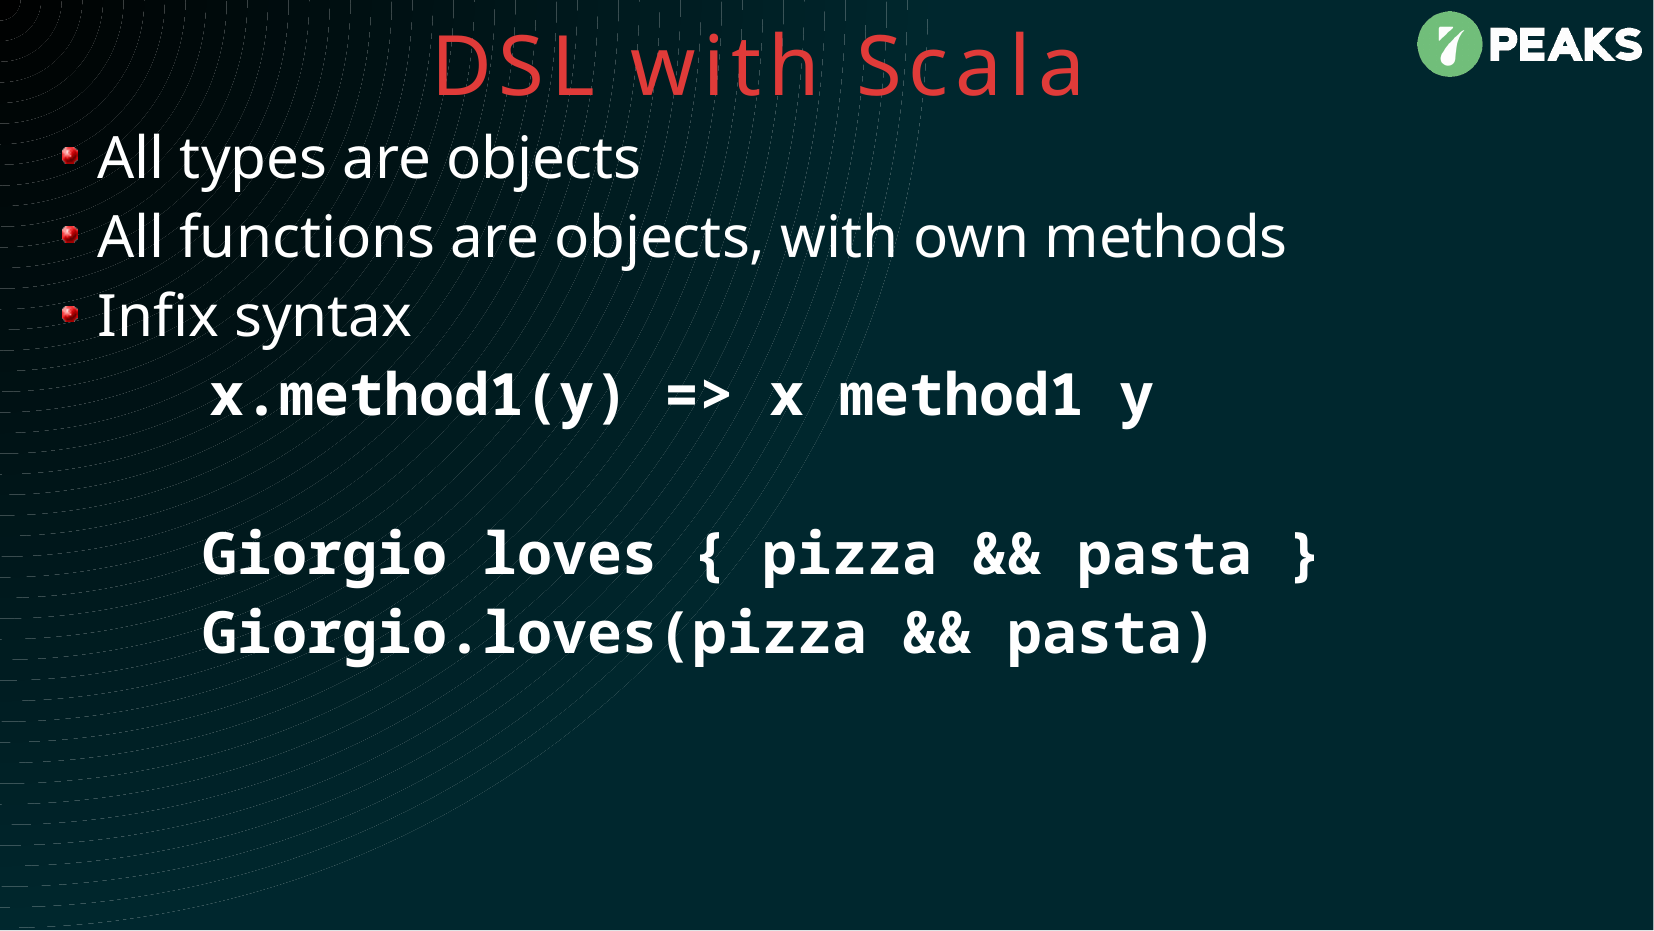

DSL with Scala
All types are objects
All functions are objects, with own methods
Infix syntax
		x.method1(y) => x method1 y
 Giorgio loves { pizza && pasta }
 Giorgio.loves(pizza && pasta)